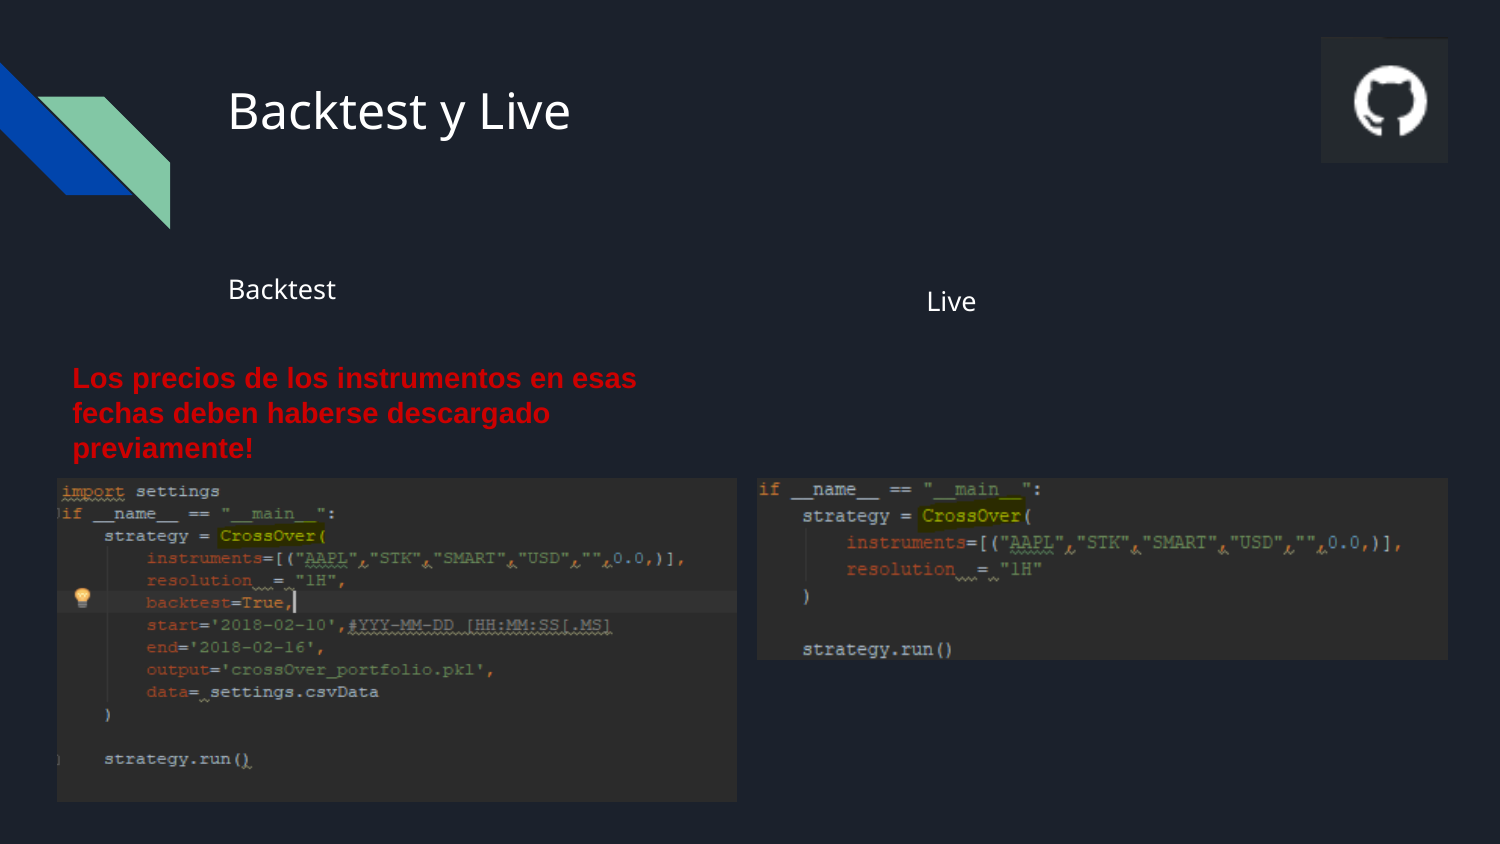

# Backtest y Live
Backtest
Live
Los precios de los instrumentos en esas fechas deben haberse descargado previamente!